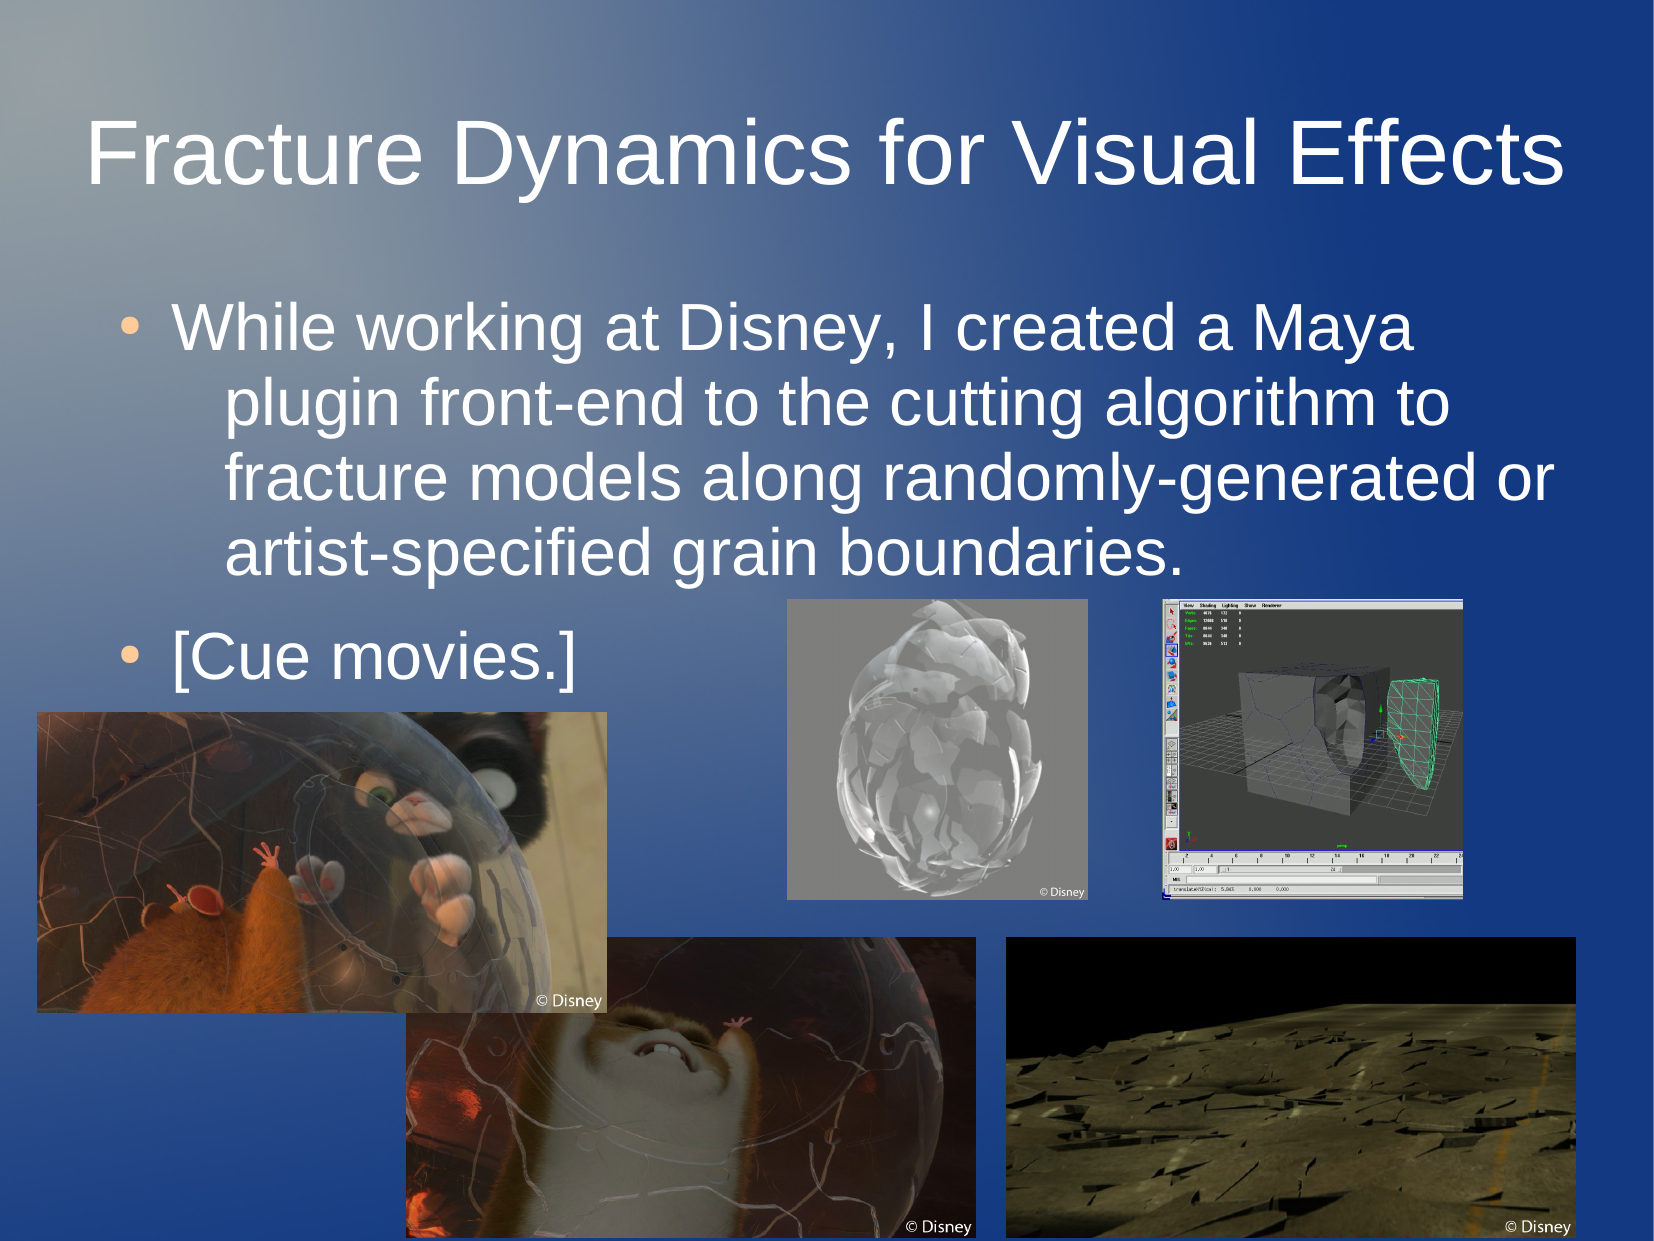

# Fracture Dynamics for Visual Effects
While working at Disney, I created a Maya plugin front-end to the cutting algorithm to fracture models along randomly-generated or artist-specified grain boundaries.
[Cue movies.]